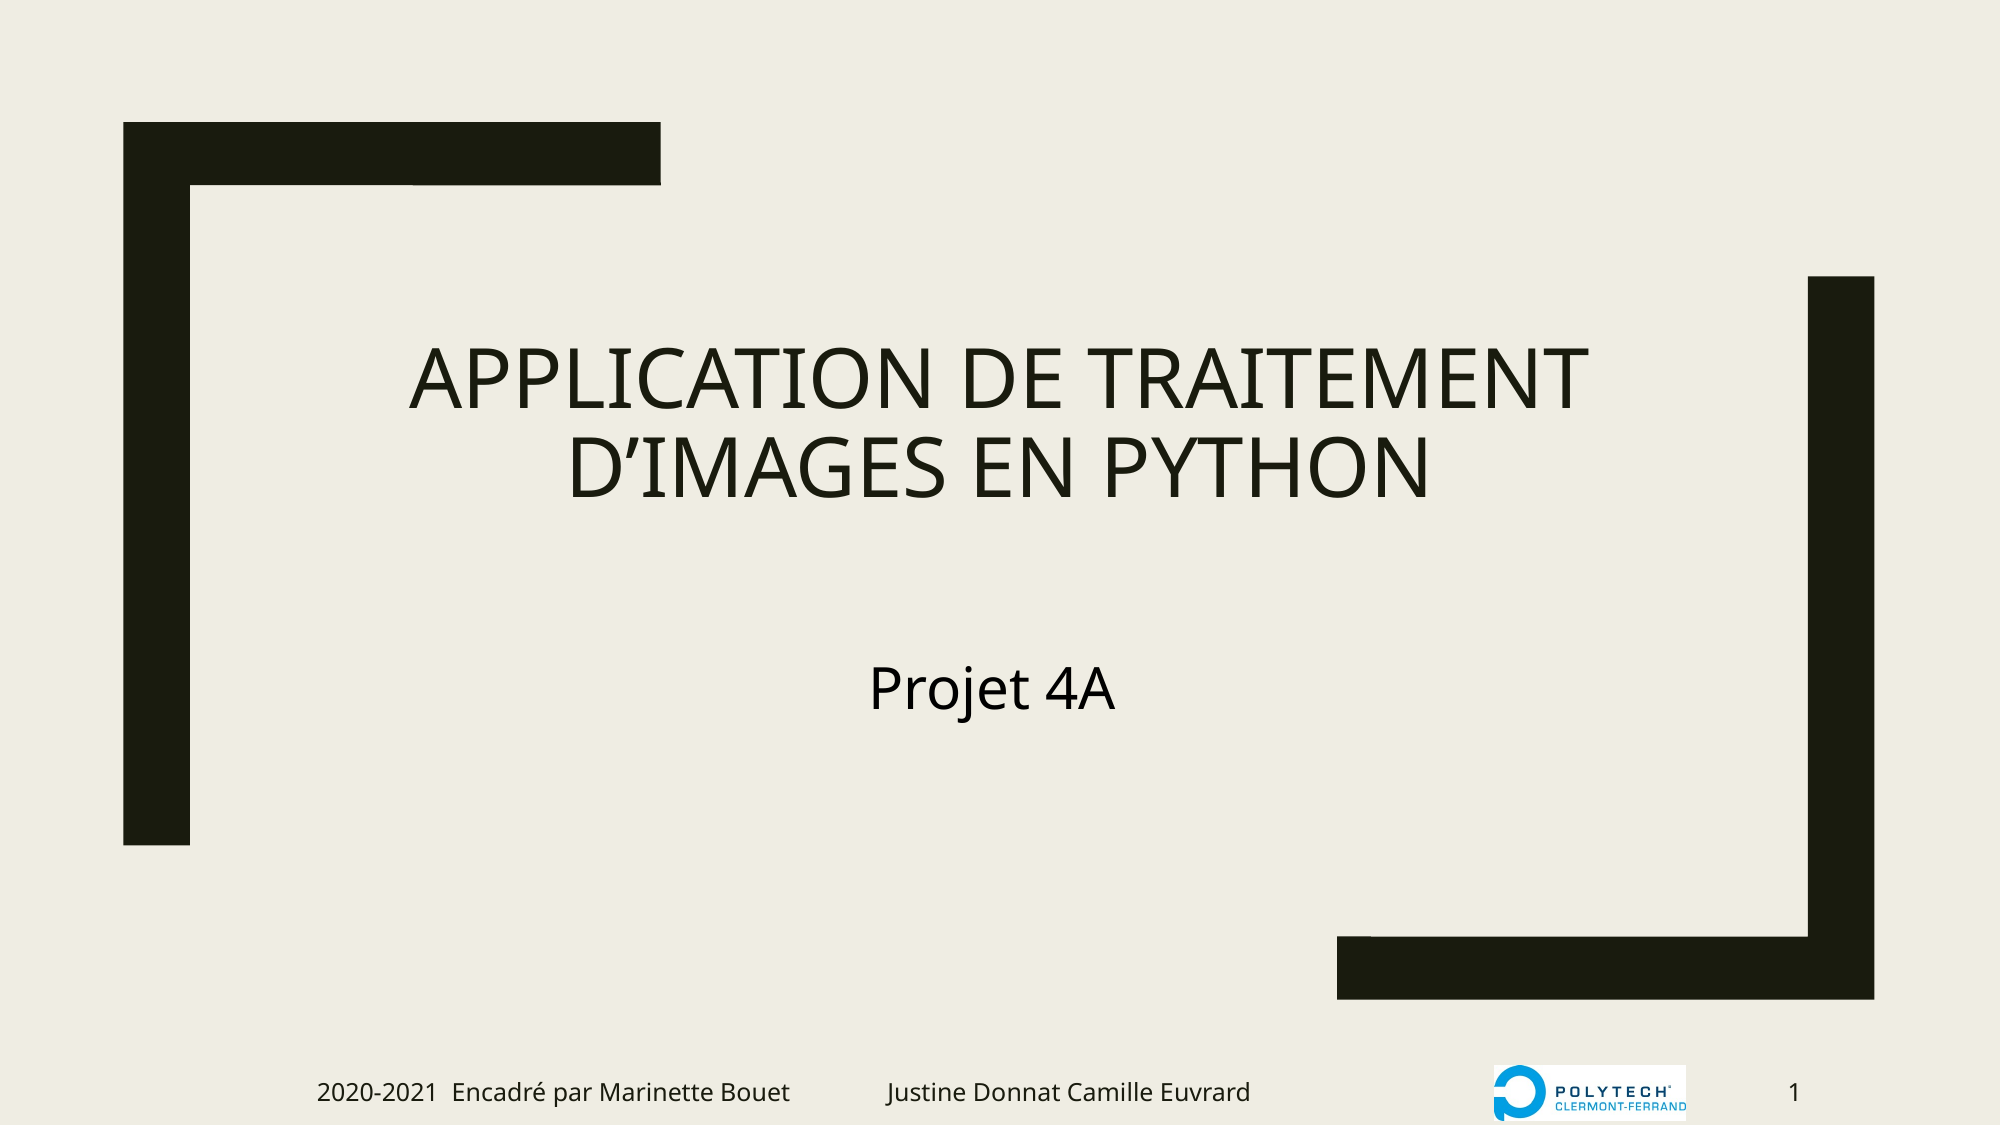

# Application de traitement d’images en python
Projet 4A
2020-2021 Encadré par Marinette Bouet Justine Donnat Camille Euvrard
1